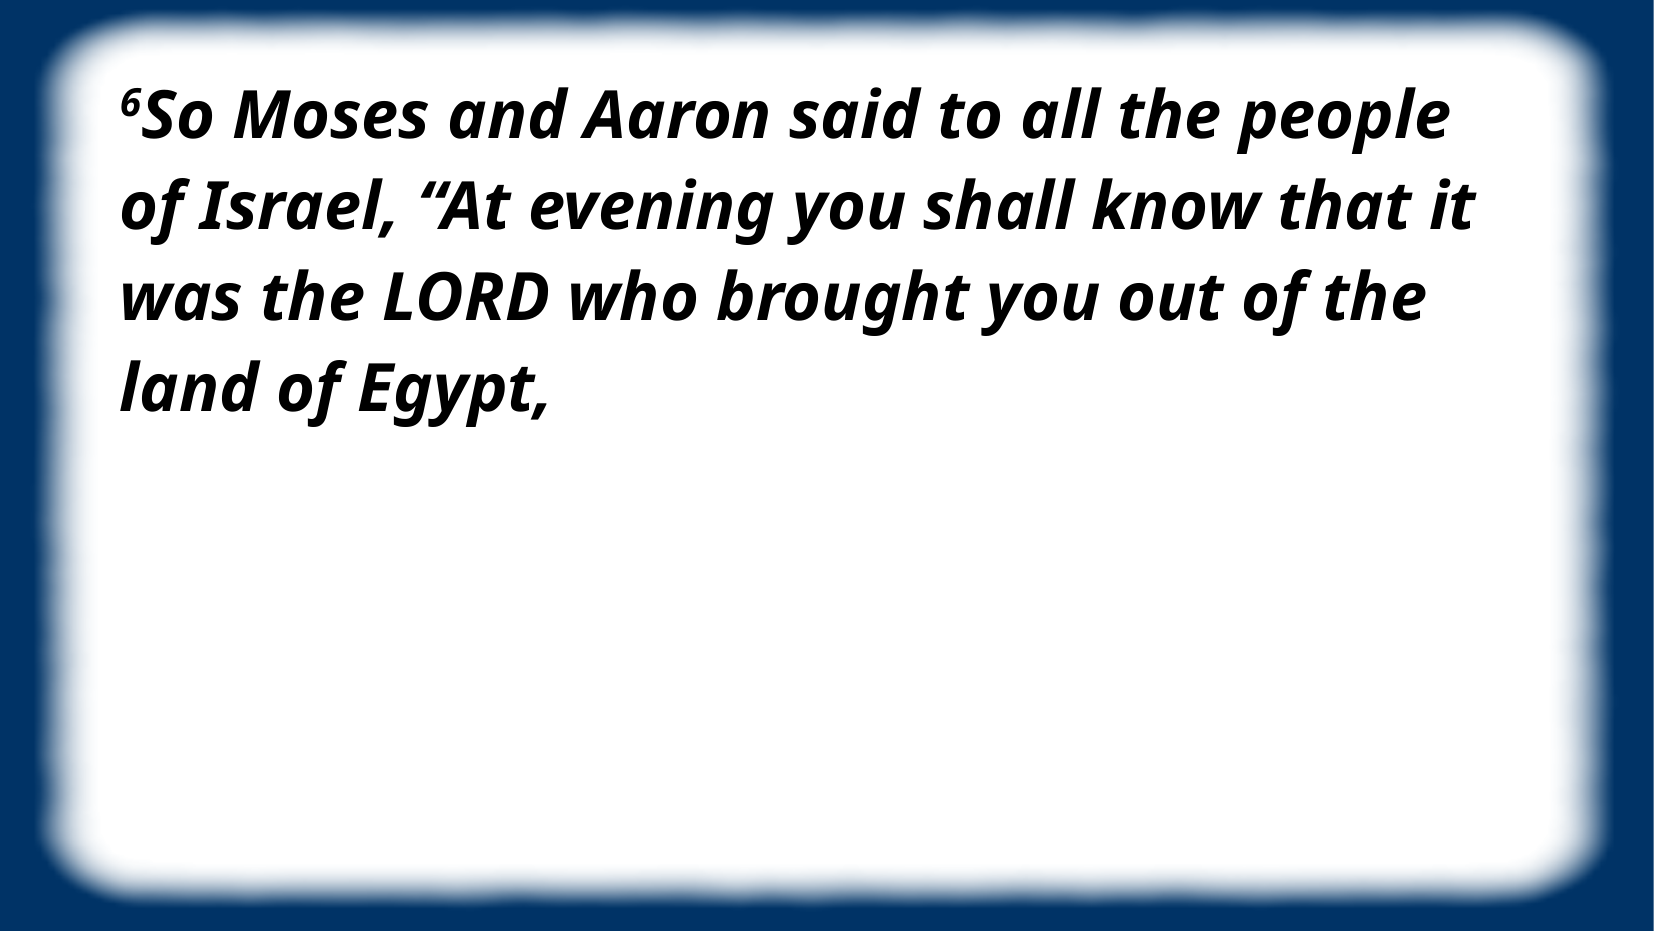

6So Moses and Aaron said to all the people of Israel, “At evening you shall know that it was the LORD who brought you out of the land of Egypt,